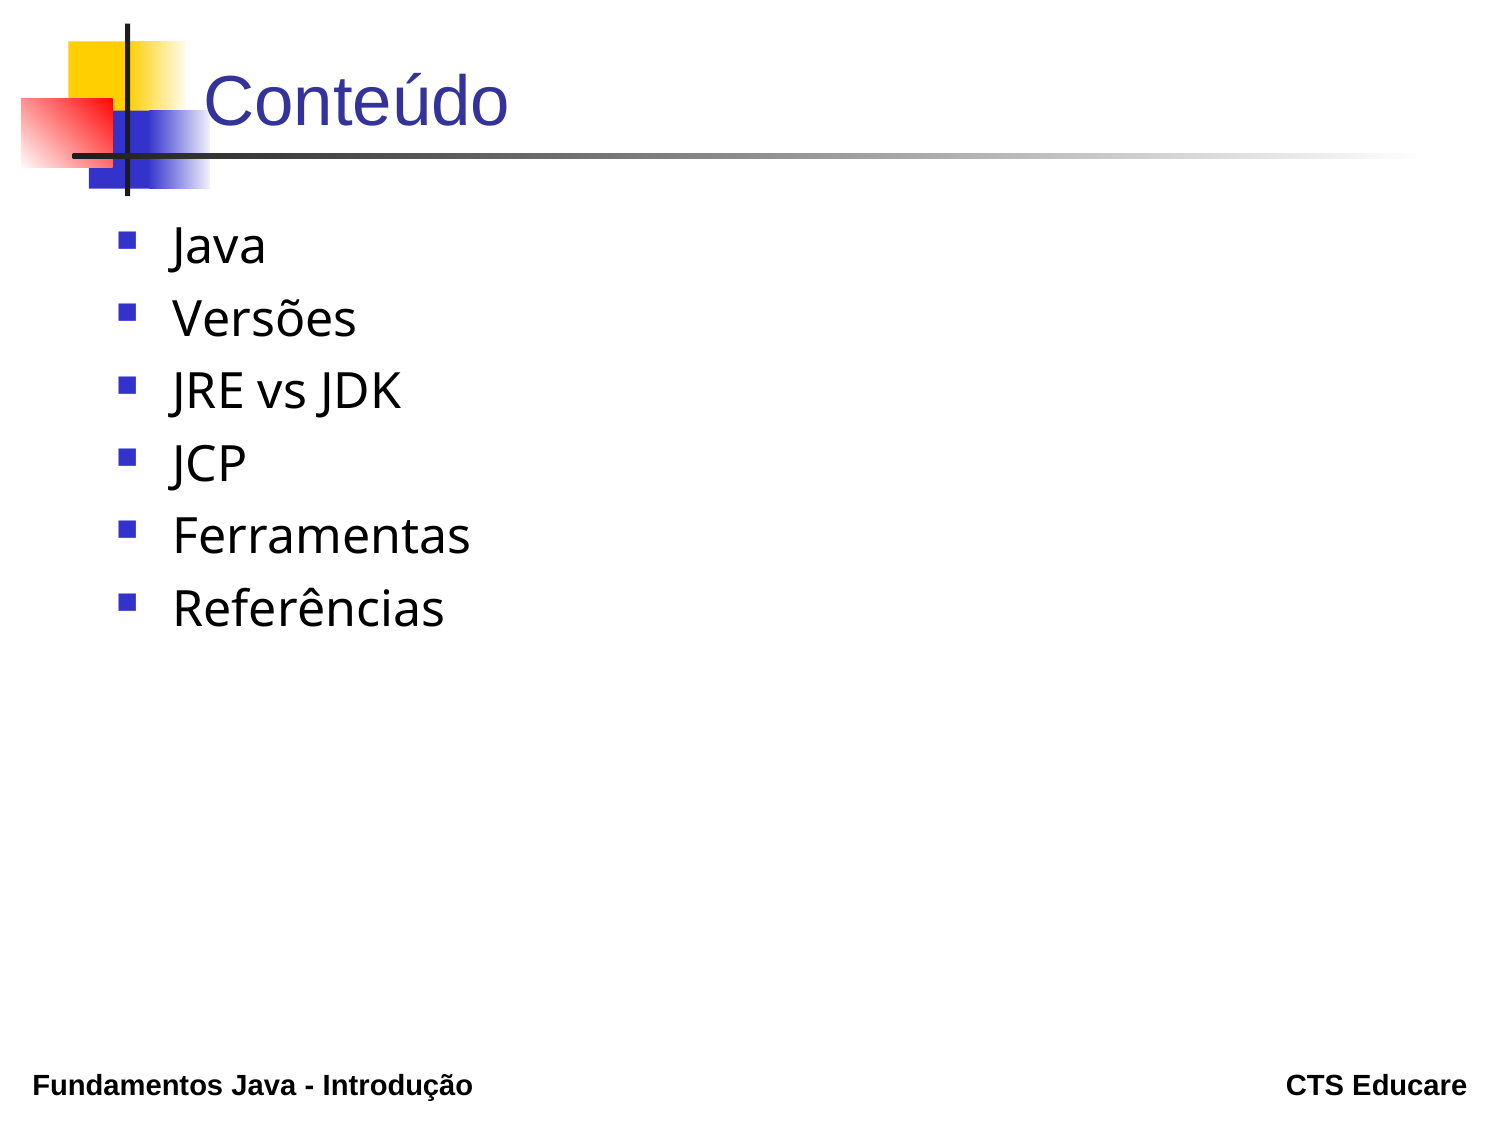

# Conteúdo
Java
Versões
JRE vs JDK
JCP
Ferramentas
Referências